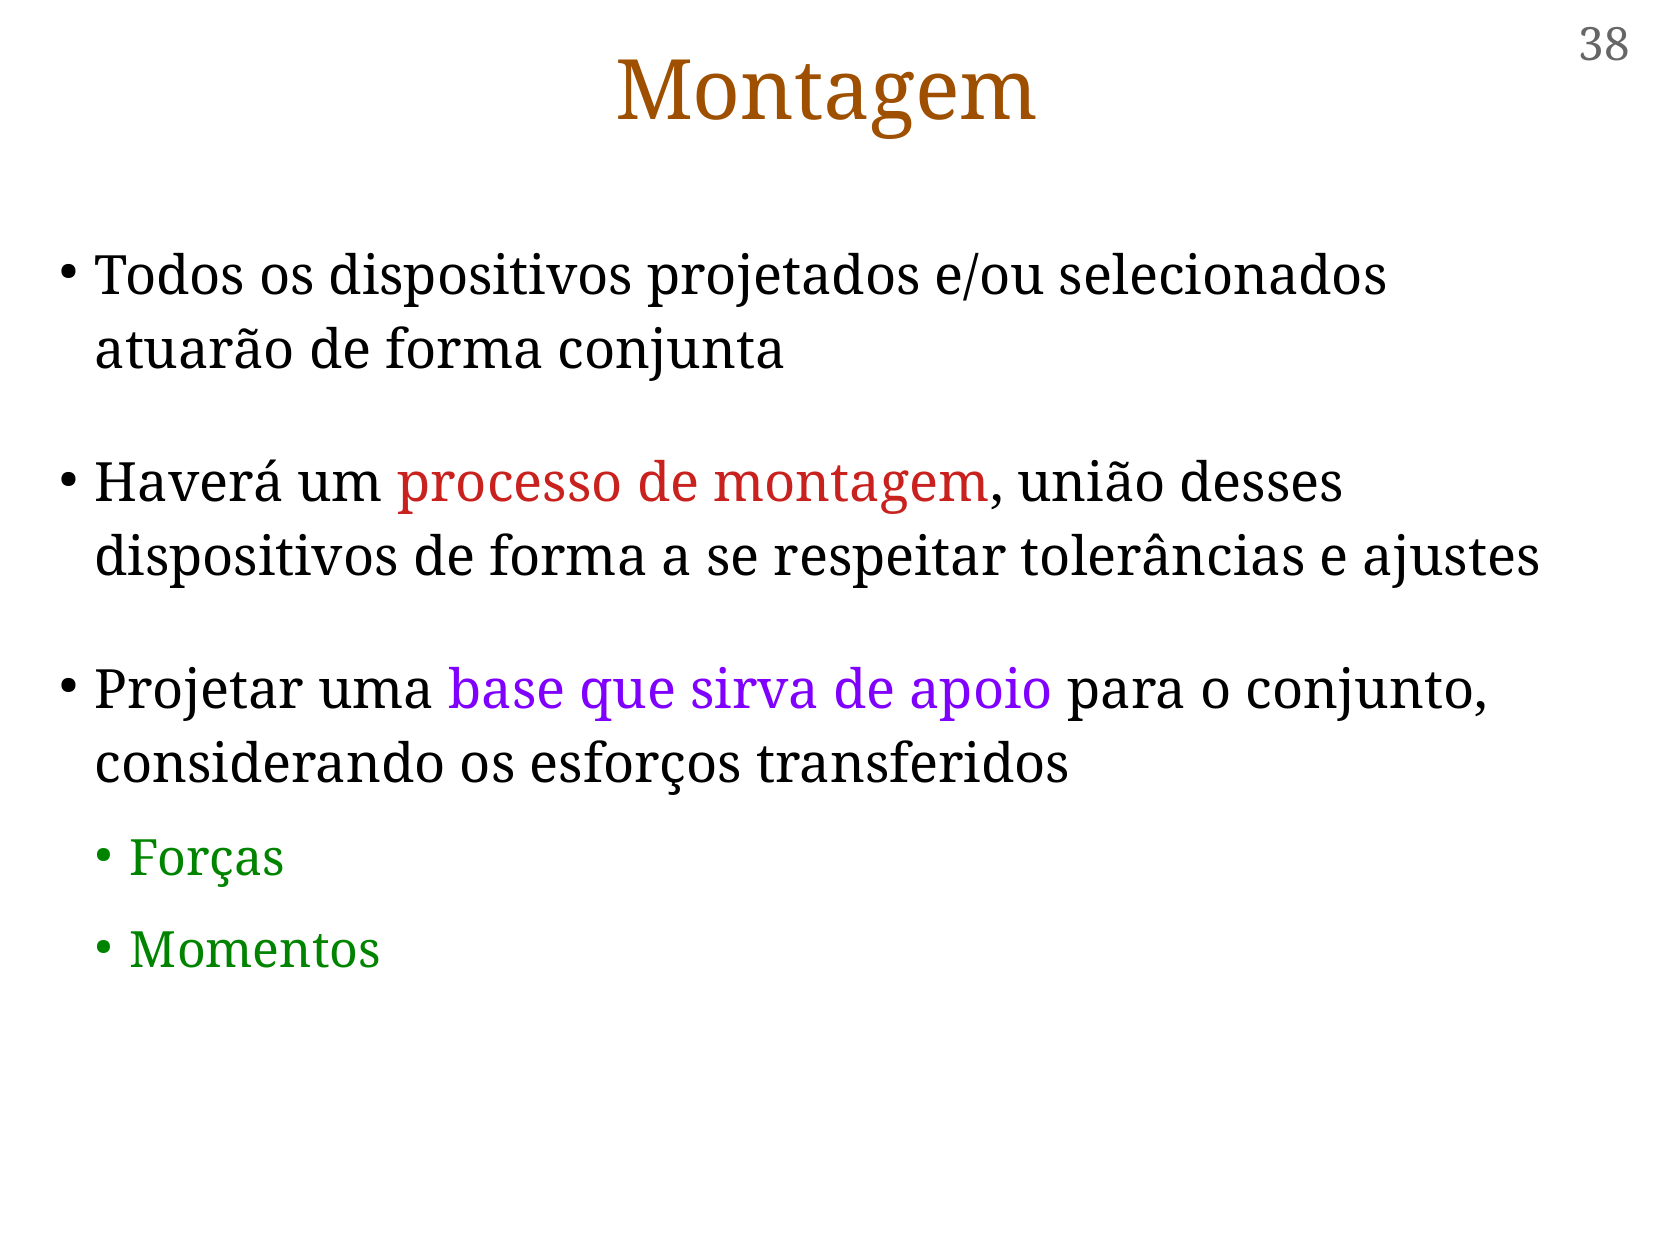

38
# Montagem
Todos os dispositivos projetados e/ou selecionados atuarão de forma conjunta
Haverá um processo de montagem, união desses dispositivos de forma a se respeitar tolerâncias e ajustes
Projetar uma base que sirva de apoio para o conjunto, considerando os esforços transferidos
Forças
Momentos